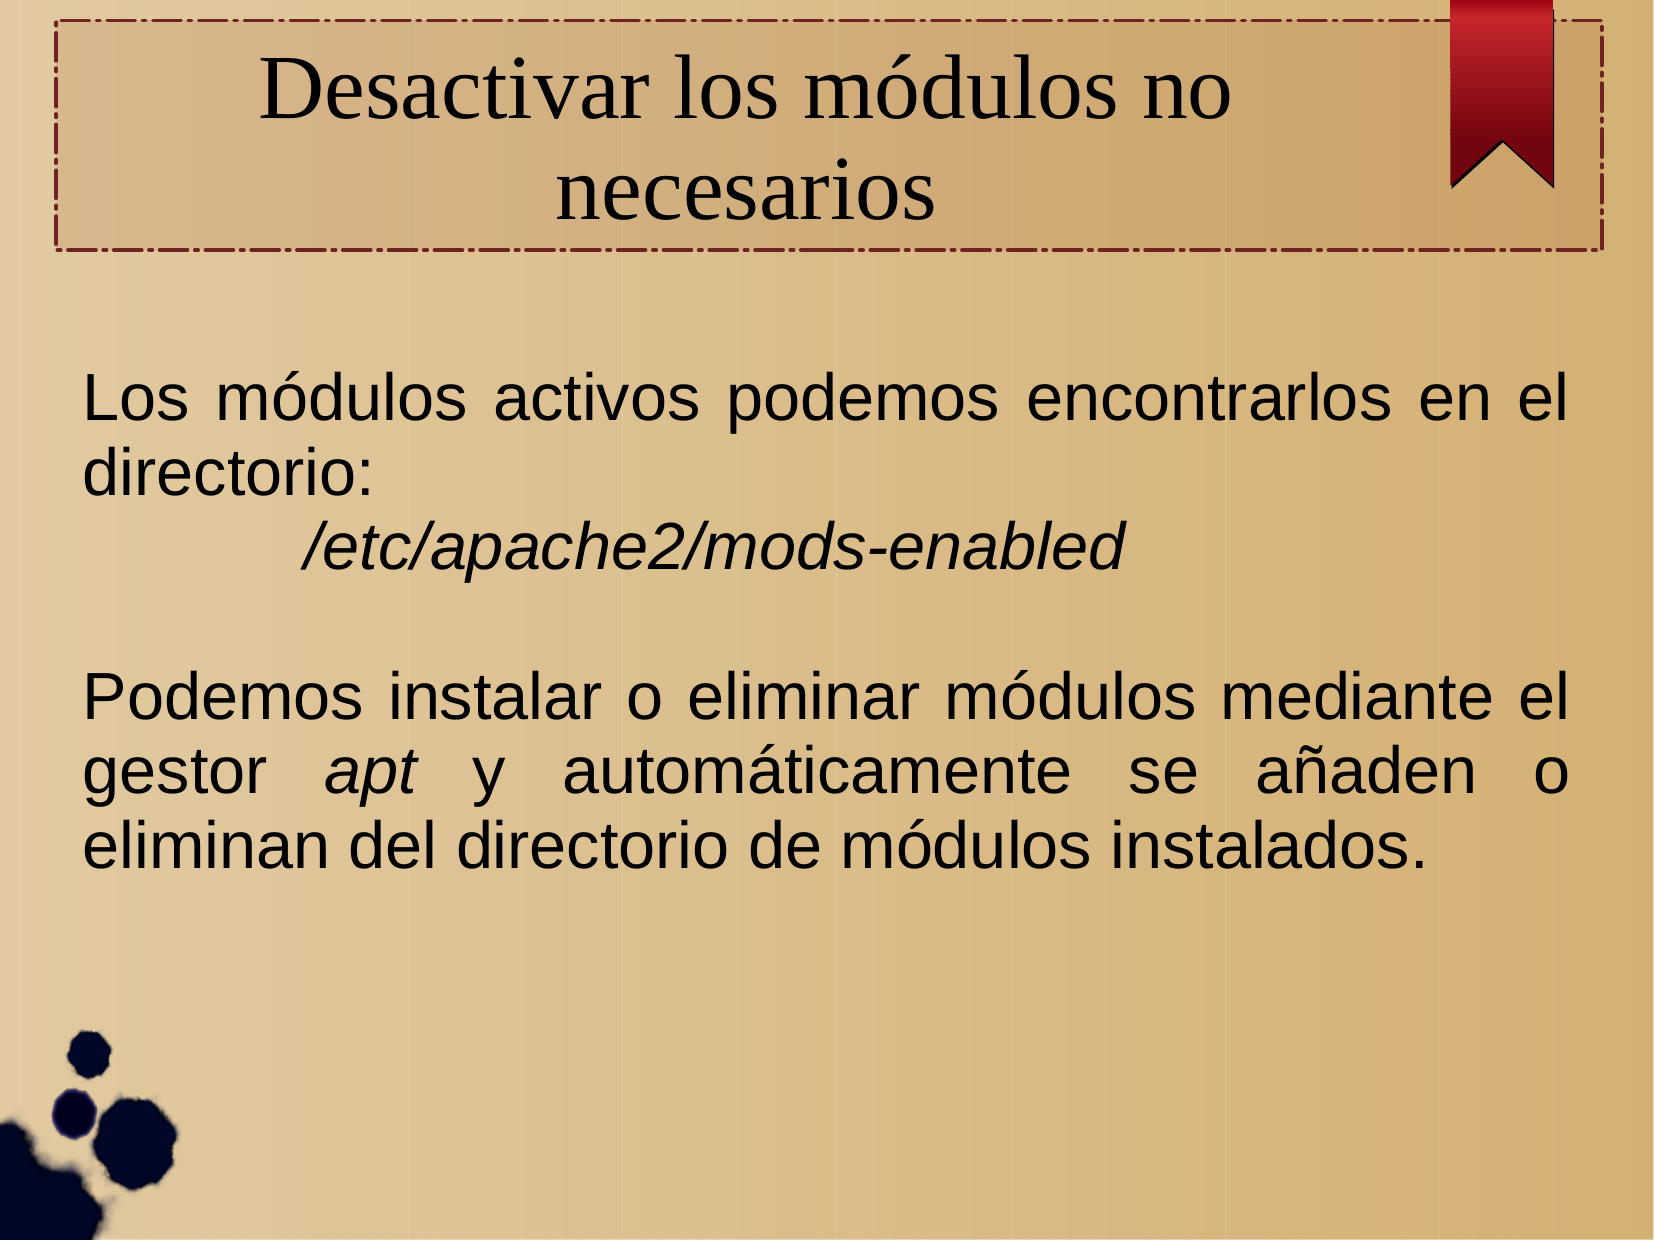

# Desactivar los módulos no necesarios
Los módulos activos podemos encontrarlos en el directorio:
			/etc/apache2/mods-enabled
Podemos instalar o eliminar módulos mediante el gestor apt y automáticamente se añaden o eliminan del directorio de módulos instalados.